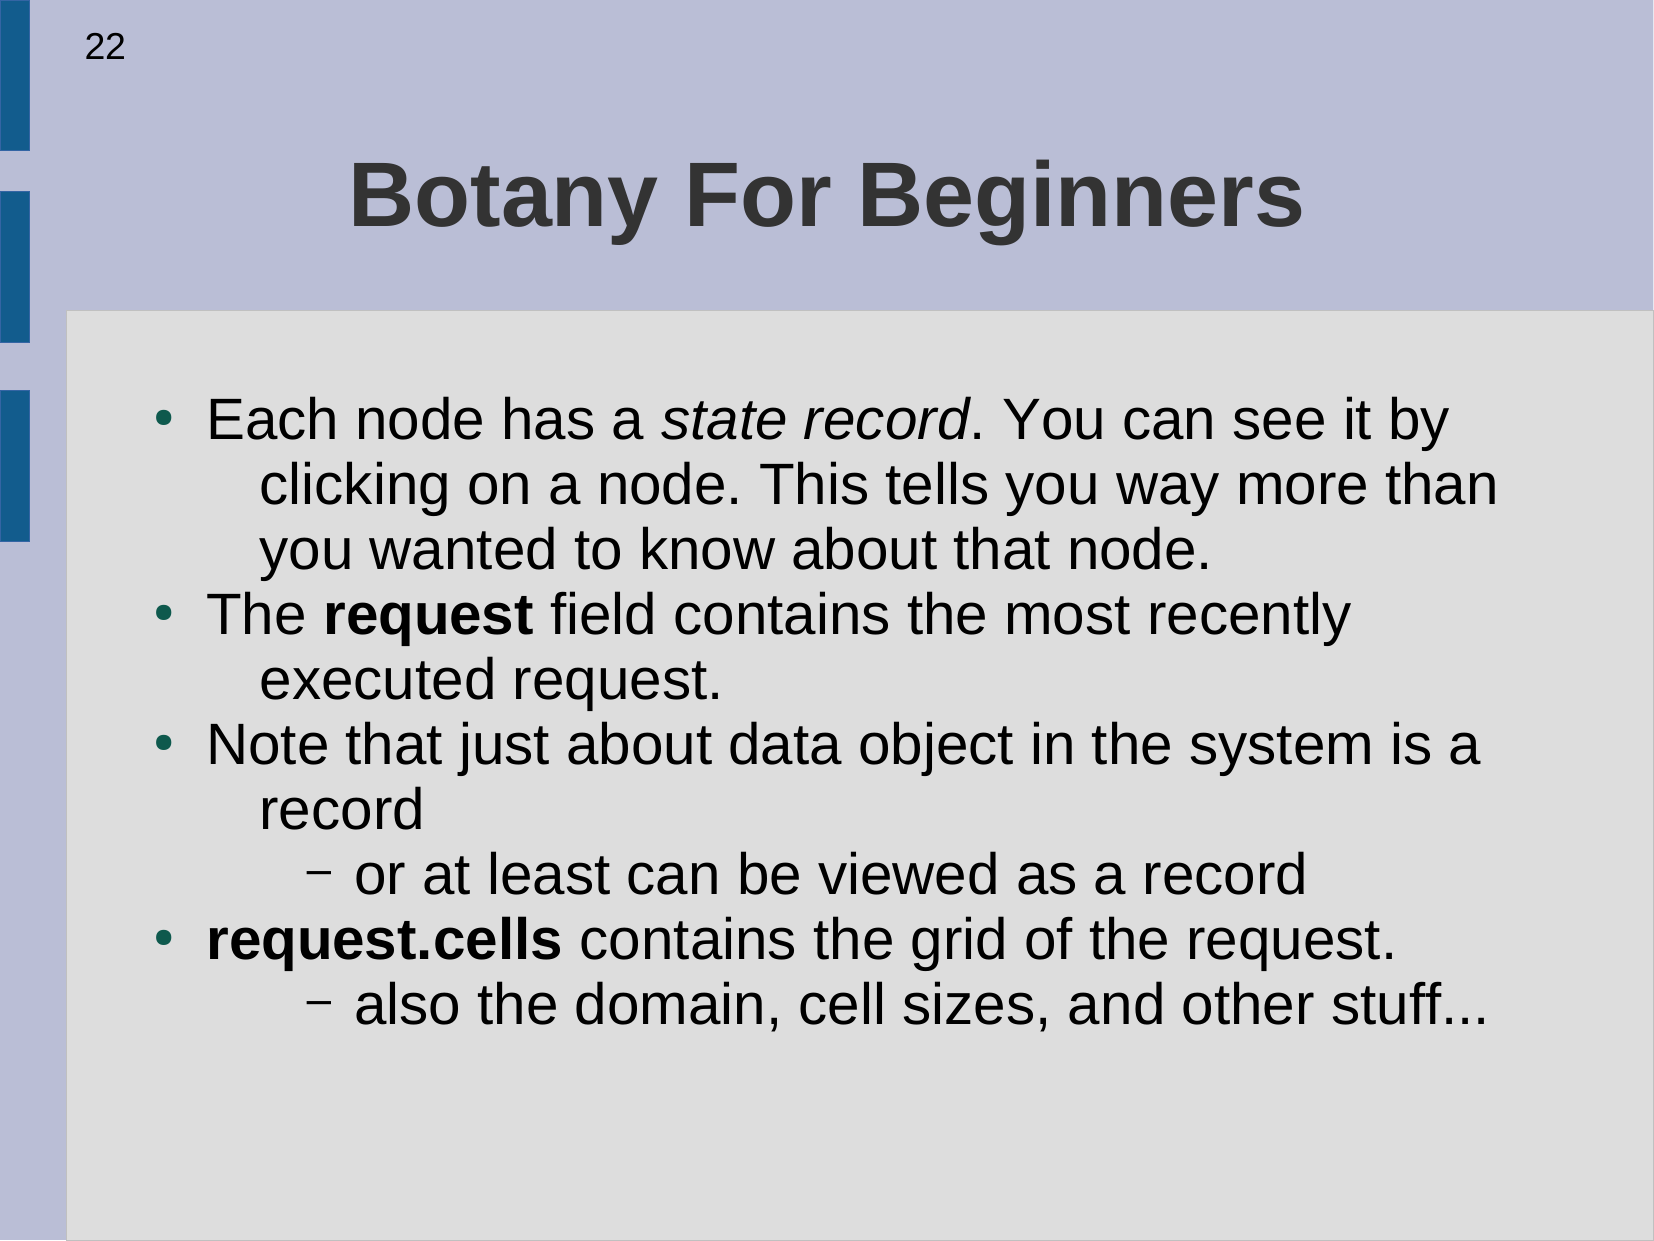

# Botany For Beginners
Each node has a state record. You can see it by clicking on a node. This tells you way more than you wanted to know about that node.
The request field contains the most recently executed request.
Note that just about data object in the system is a record
or at least can be viewed as a record
request.cells contains the grid of the request.
also the domain, cell sizes, and other stuff...